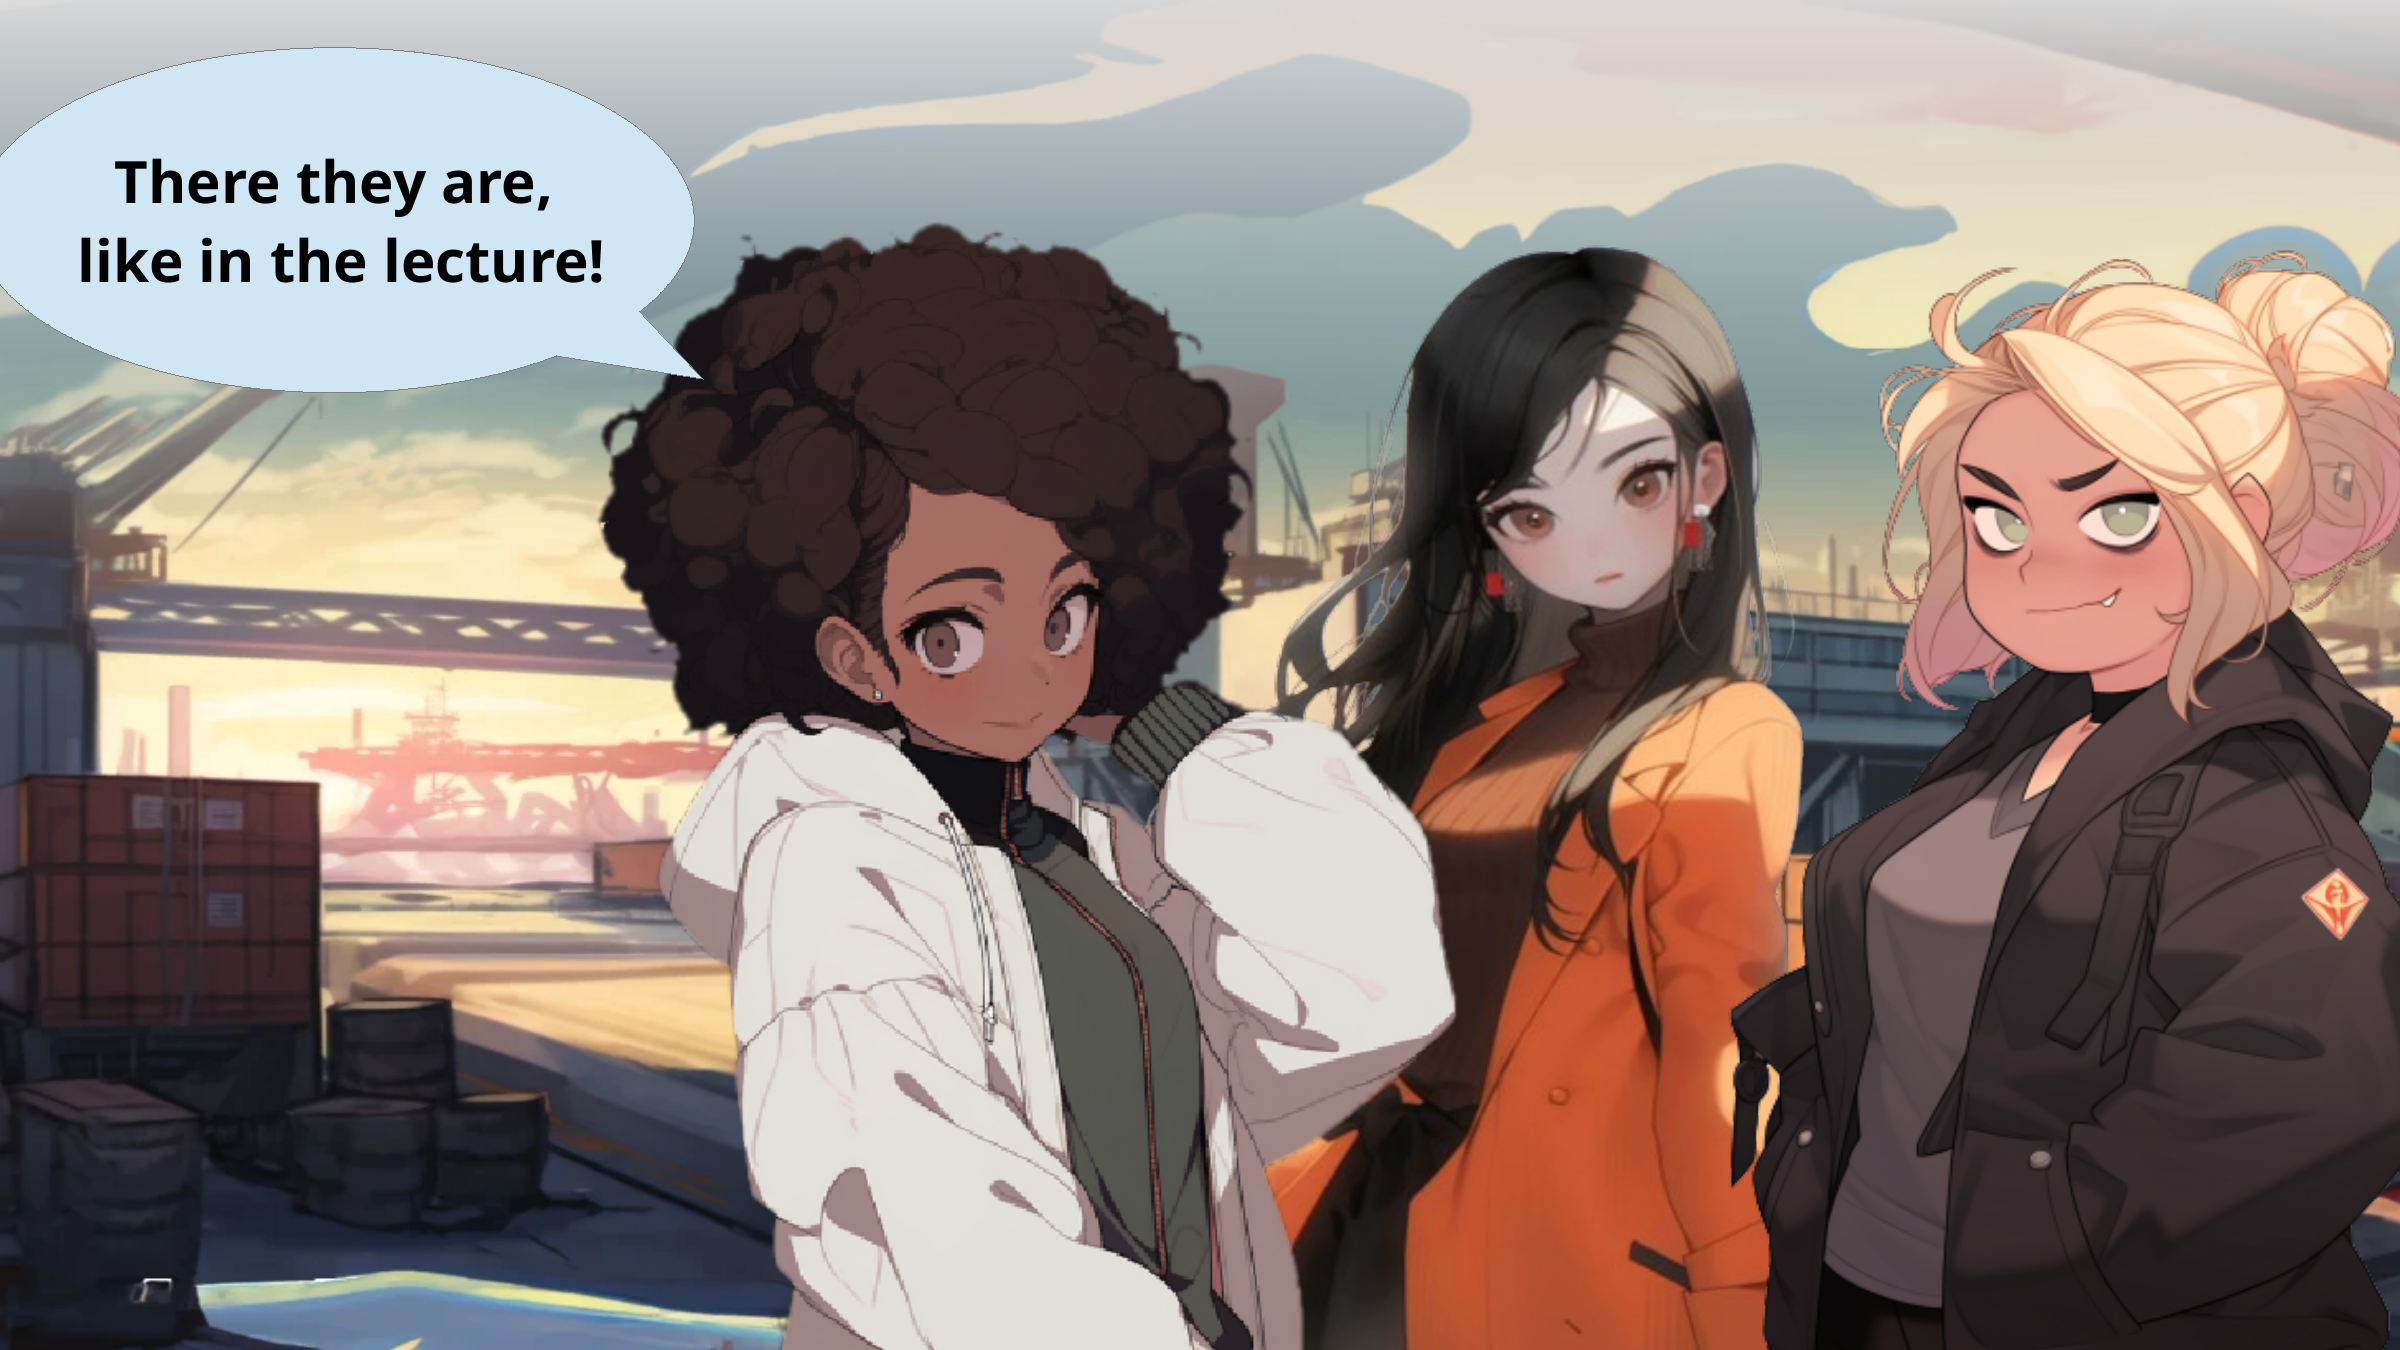

There they are,
 like in the lecture!